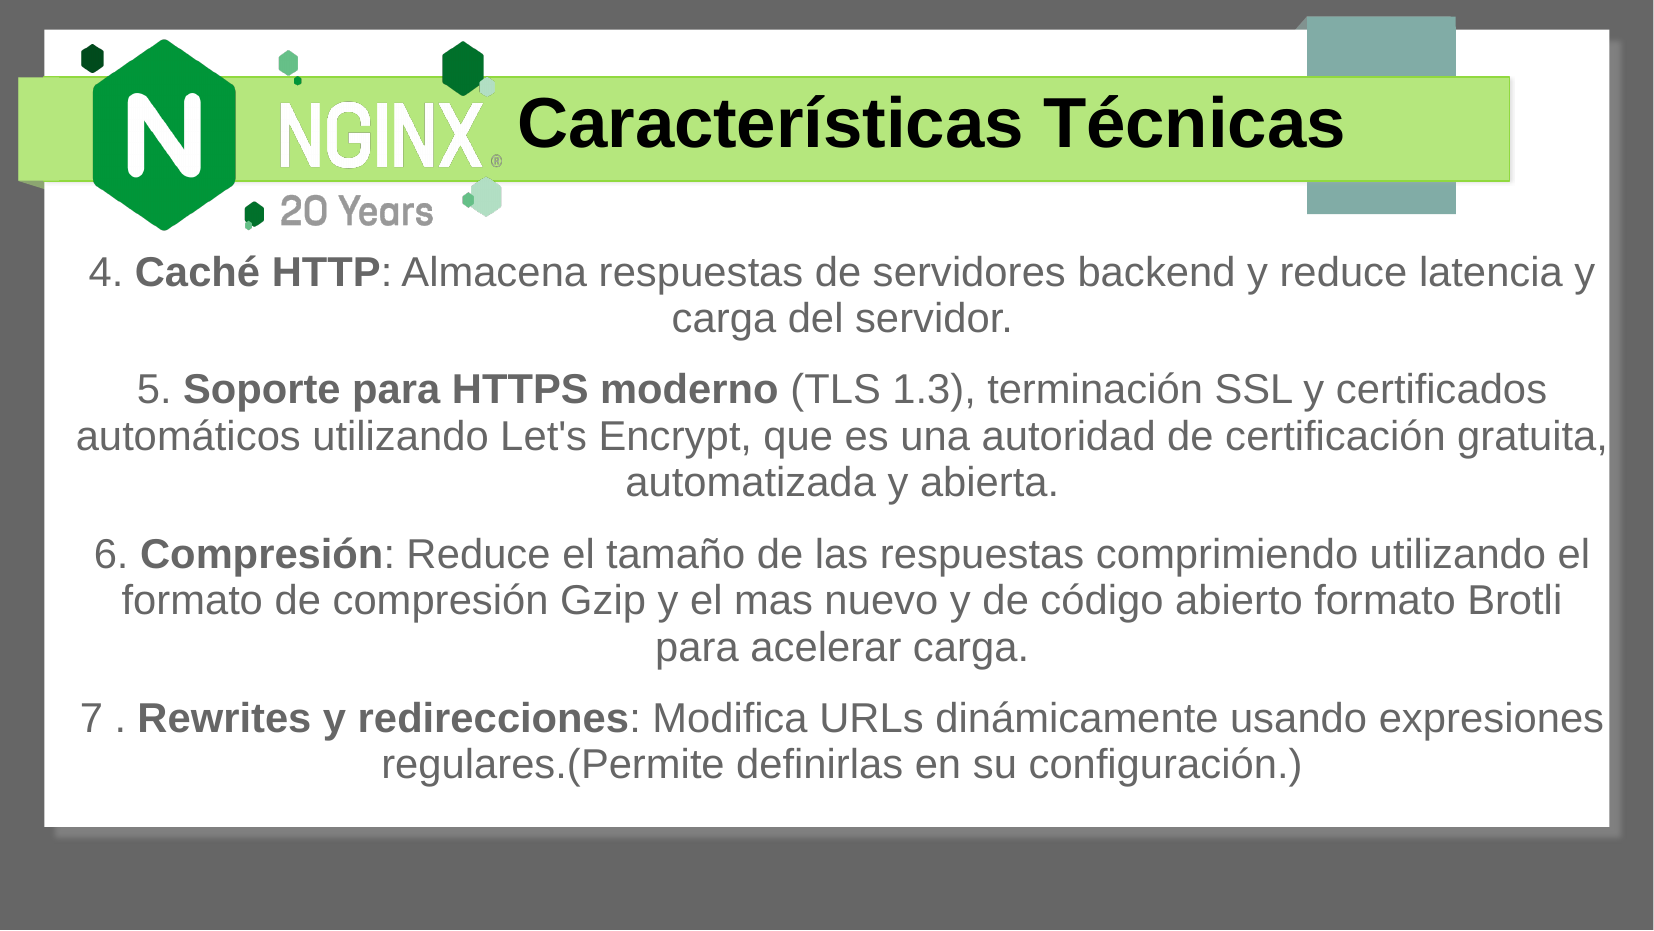

# Características Técnicas
4. Caché HTTP: Almacena respuestas de servidores backend y reduce latencia y carga del servidor.
5. Soporte para HTTPS moderno (TLS 1.3), terminación SSL y certificados automáticos utilizando Let's Encrypt, que es una autoridad de certificación gratuita, automatizada y abierta.
6. Compresión: Reduce el tamaño de las respuestas comprimiendo utilizando el formato de compresión Gzip y el mas nuevo y de código abierto formato Brotli para acelerar carga.
7 . Rewrites y redirecciones: Modifica URLs dinámicamente usando expresiones regulares.(Permite definirlas en su configuración.)